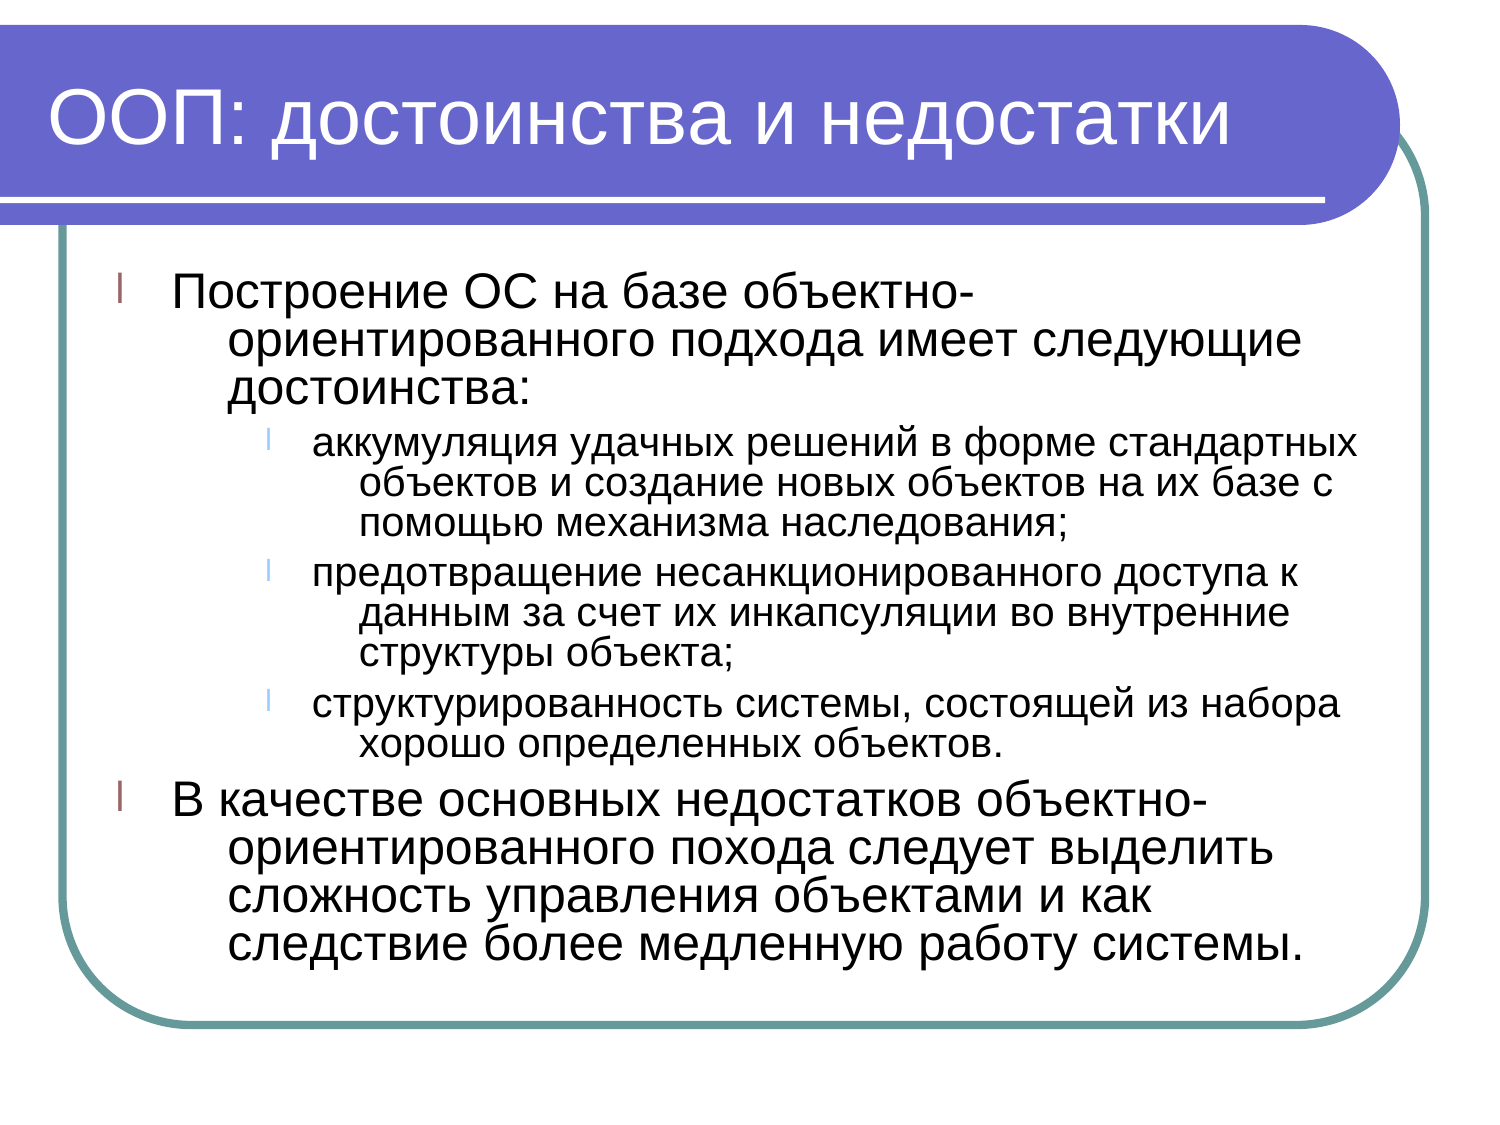

# ООП: достоинства и недостатки
Построение ОС на базе объектно-ориентированного подхода имеет следующие достоинства:
аккумуляция удачных решений в форме стандартных объектов и создание новых объектов на их базе с помощью механизма наследования;
предотвращение несанкционированного доступа к данным за счет их инкапсуляции во внутренние структуры объекта;
структурированность системы, состоящей из набора хорошо определенных объектов.
В качестве основных недостатков объектно-ориентированного похода следует выделить сложность управления объектами и как следствие более медленную работу системы.